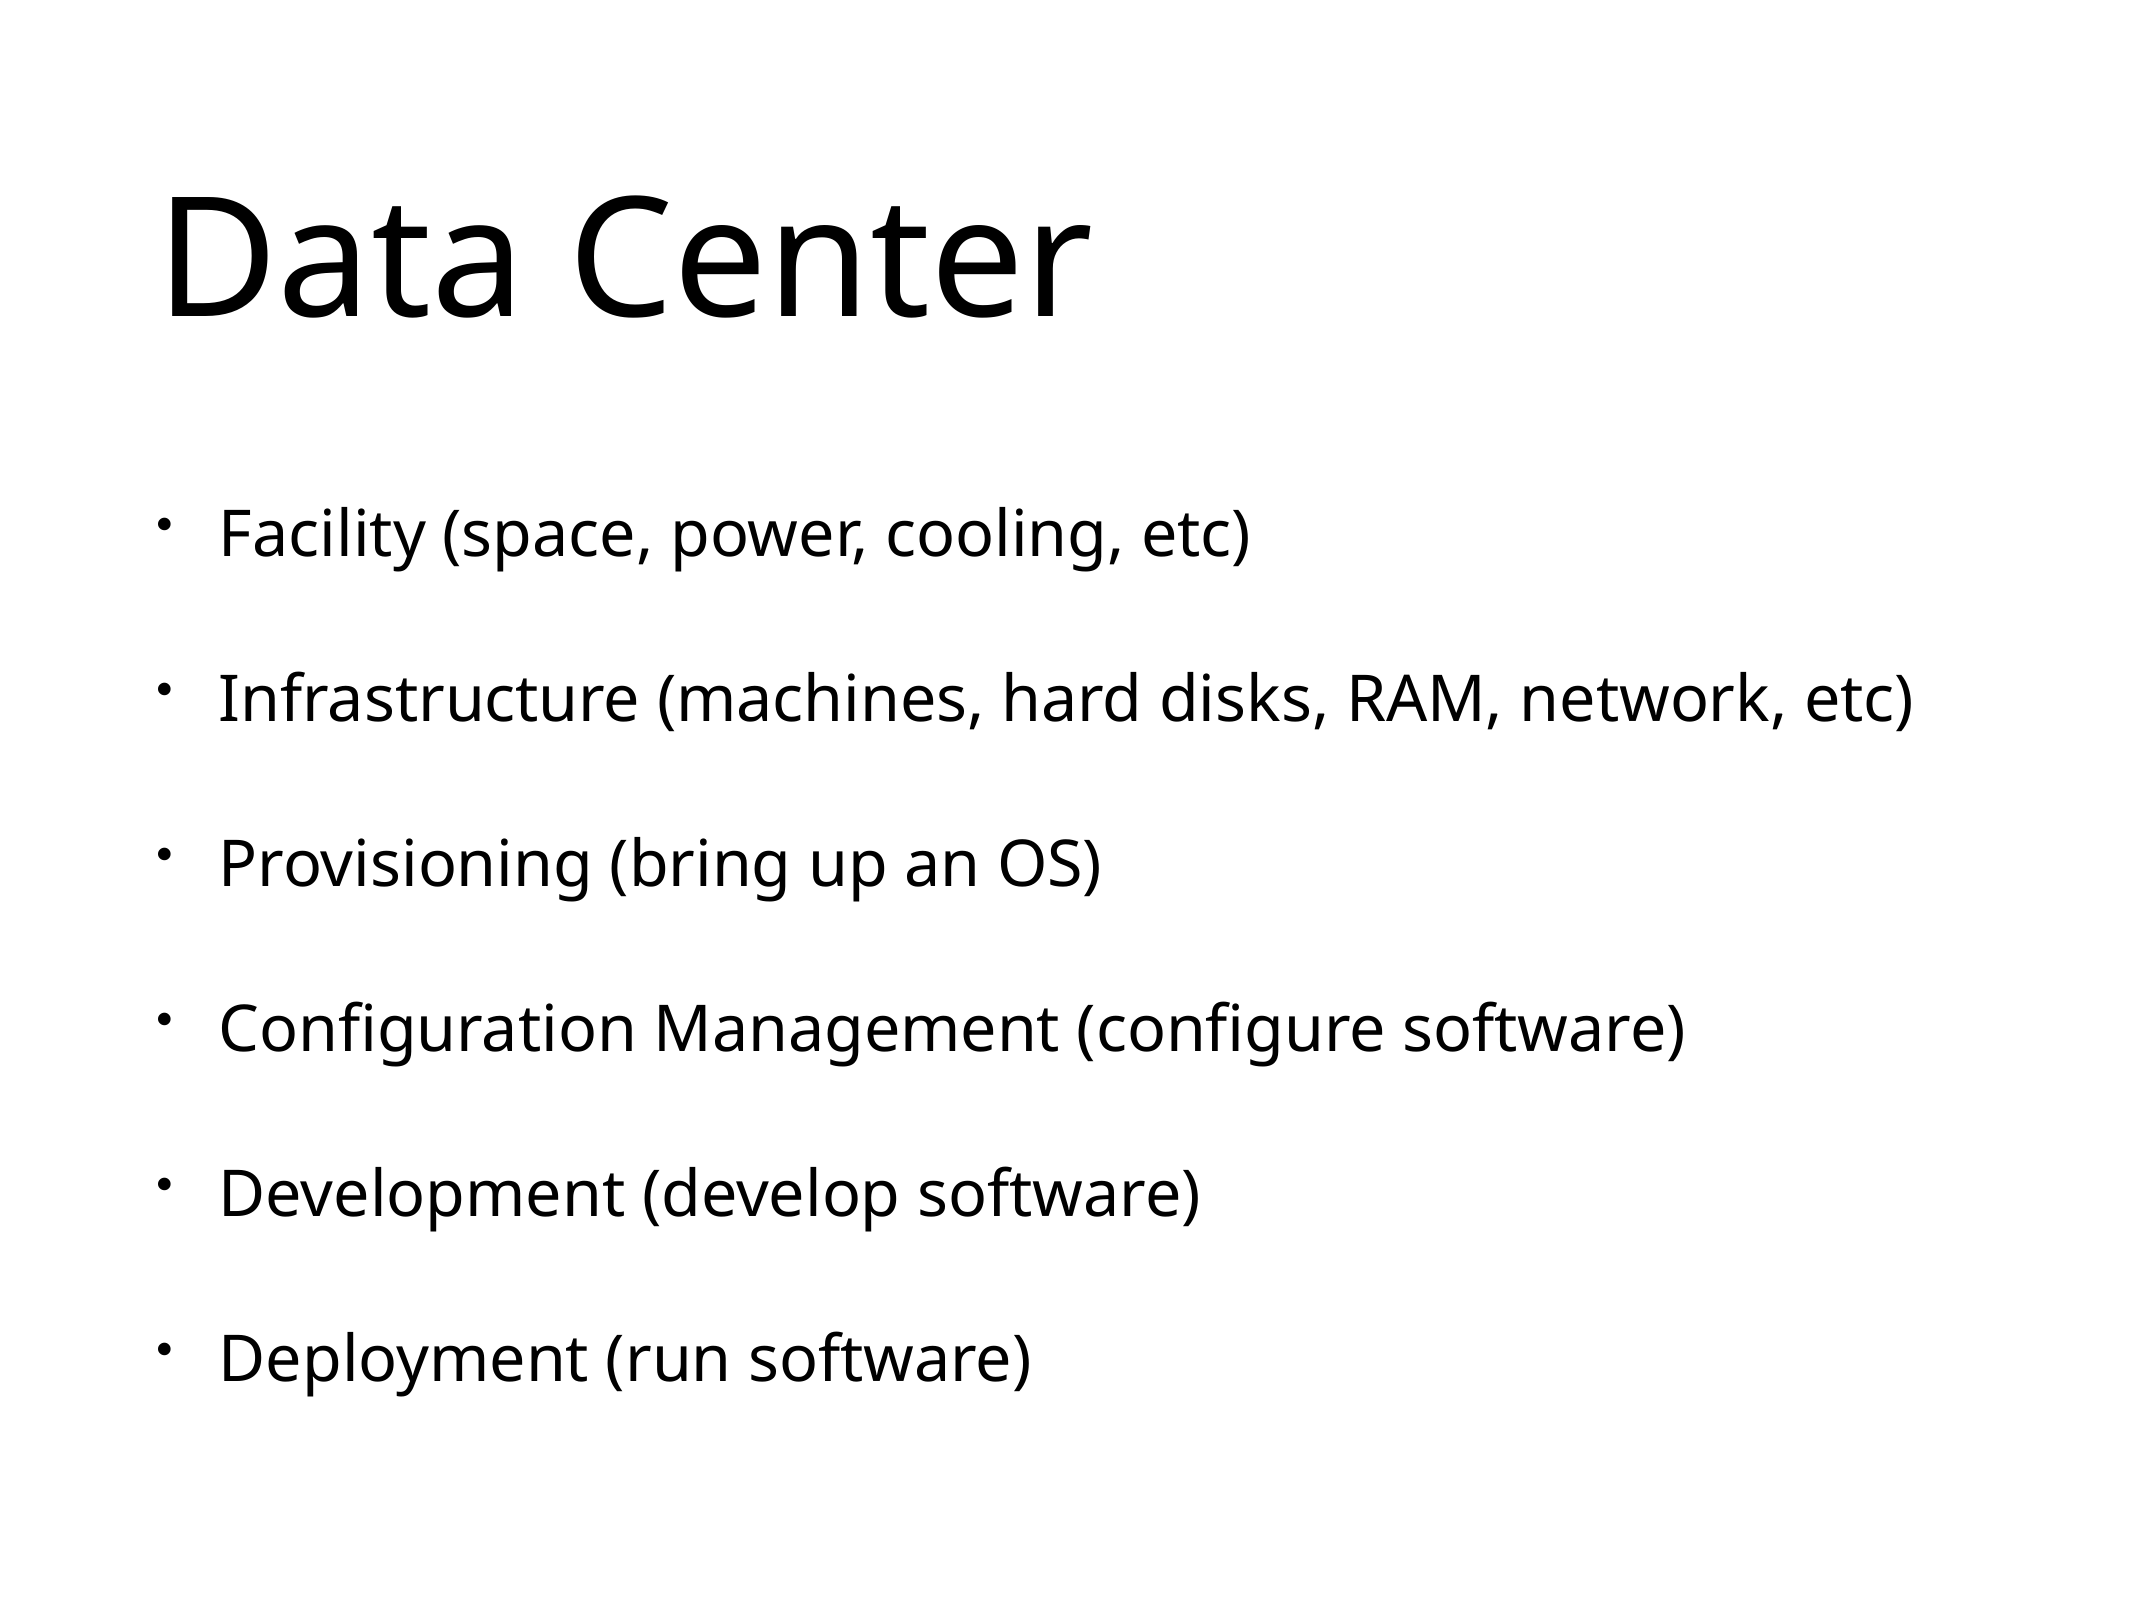

# Data Center
Facility (space, power, cooling, etc)
Infrastructure (machines, hard disks, RAM, network, etc)
Provisioning (bring up an OS)
Configuration Management (configure software)
Development (develop software)
Deployment (run software)